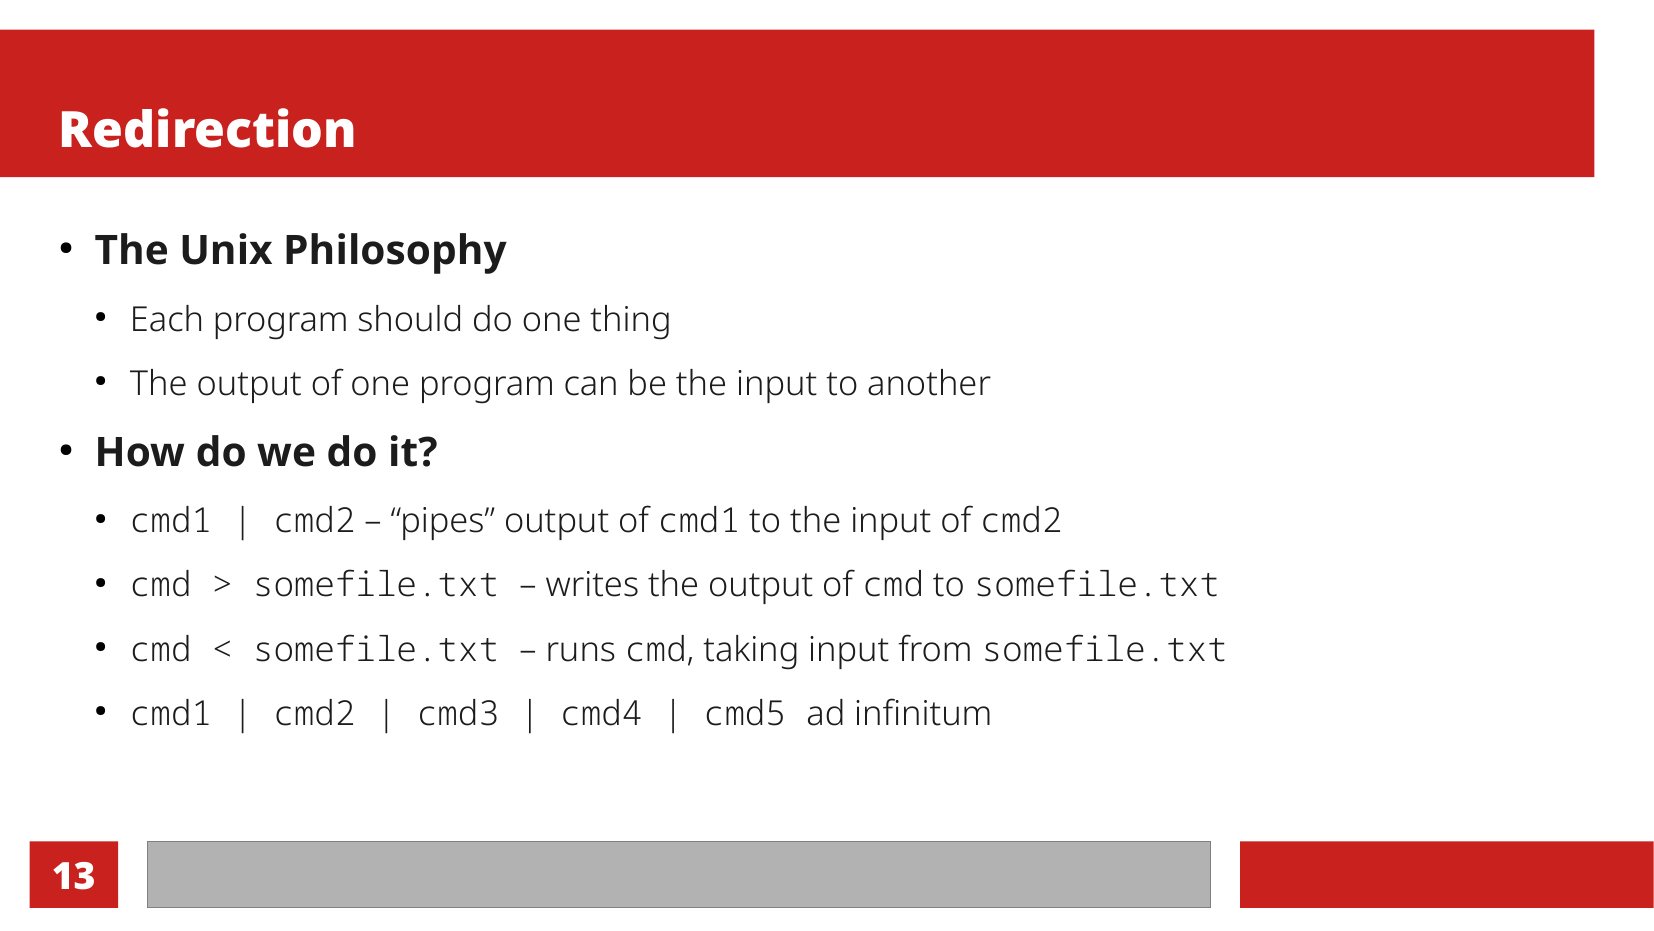

# Redirection
The Unix Philosophy
Each program should do one thing
The output of one program can be the input to another
How do we do it?
cmd1 | cmd2 – “pipes” output of cmd1 to the input of cmd2
cmd > somefile.txt – writes the output of cmd to somefile.txt
cmd < somefile.txt – runs cmd, taking input from somefile.txt
cmd1 | cmd2 | cmd3 | cmd4 | cmd5 ad infinitum
13